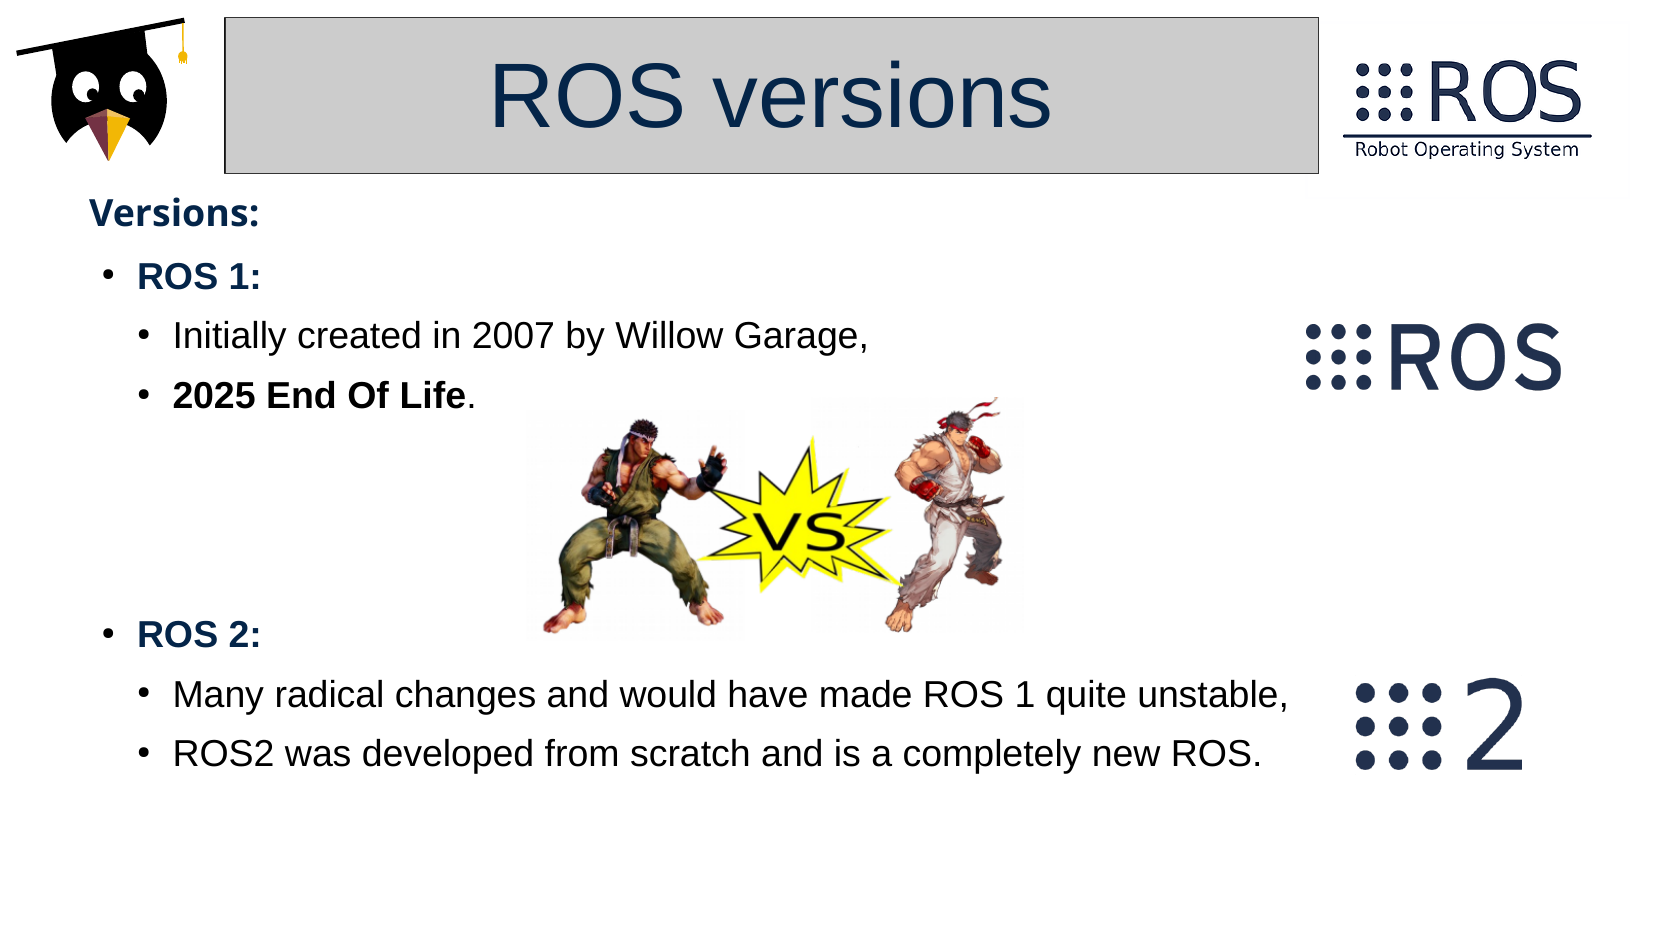

# ROS versions
Versions:
ROS 1:
Initially created in 2007 by Willow Garage,
2025 End Of Life.
ROS 2:
Many radical changes and would have made ROS 1 quite unstable,
ROS2 was developed from scratch and is a completely new ROS.